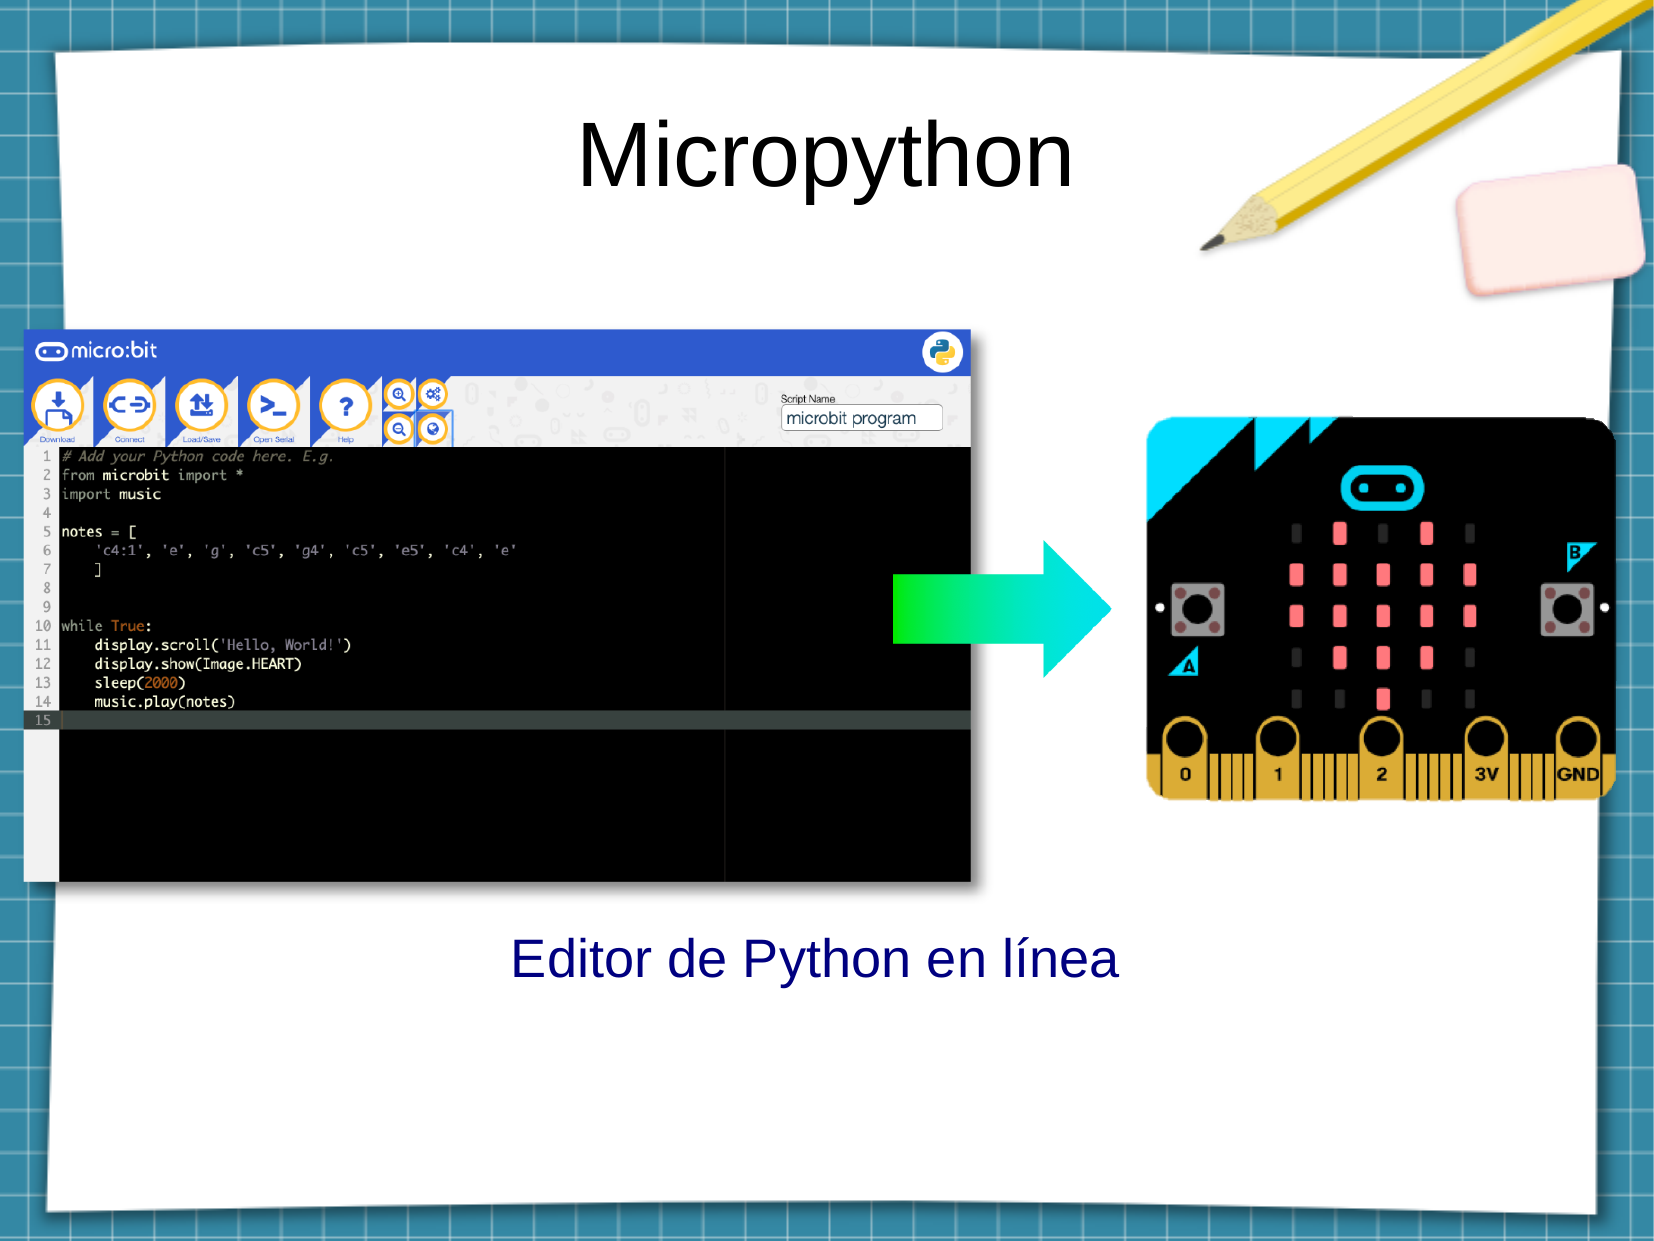

# Micropython
Editor de Python en línea